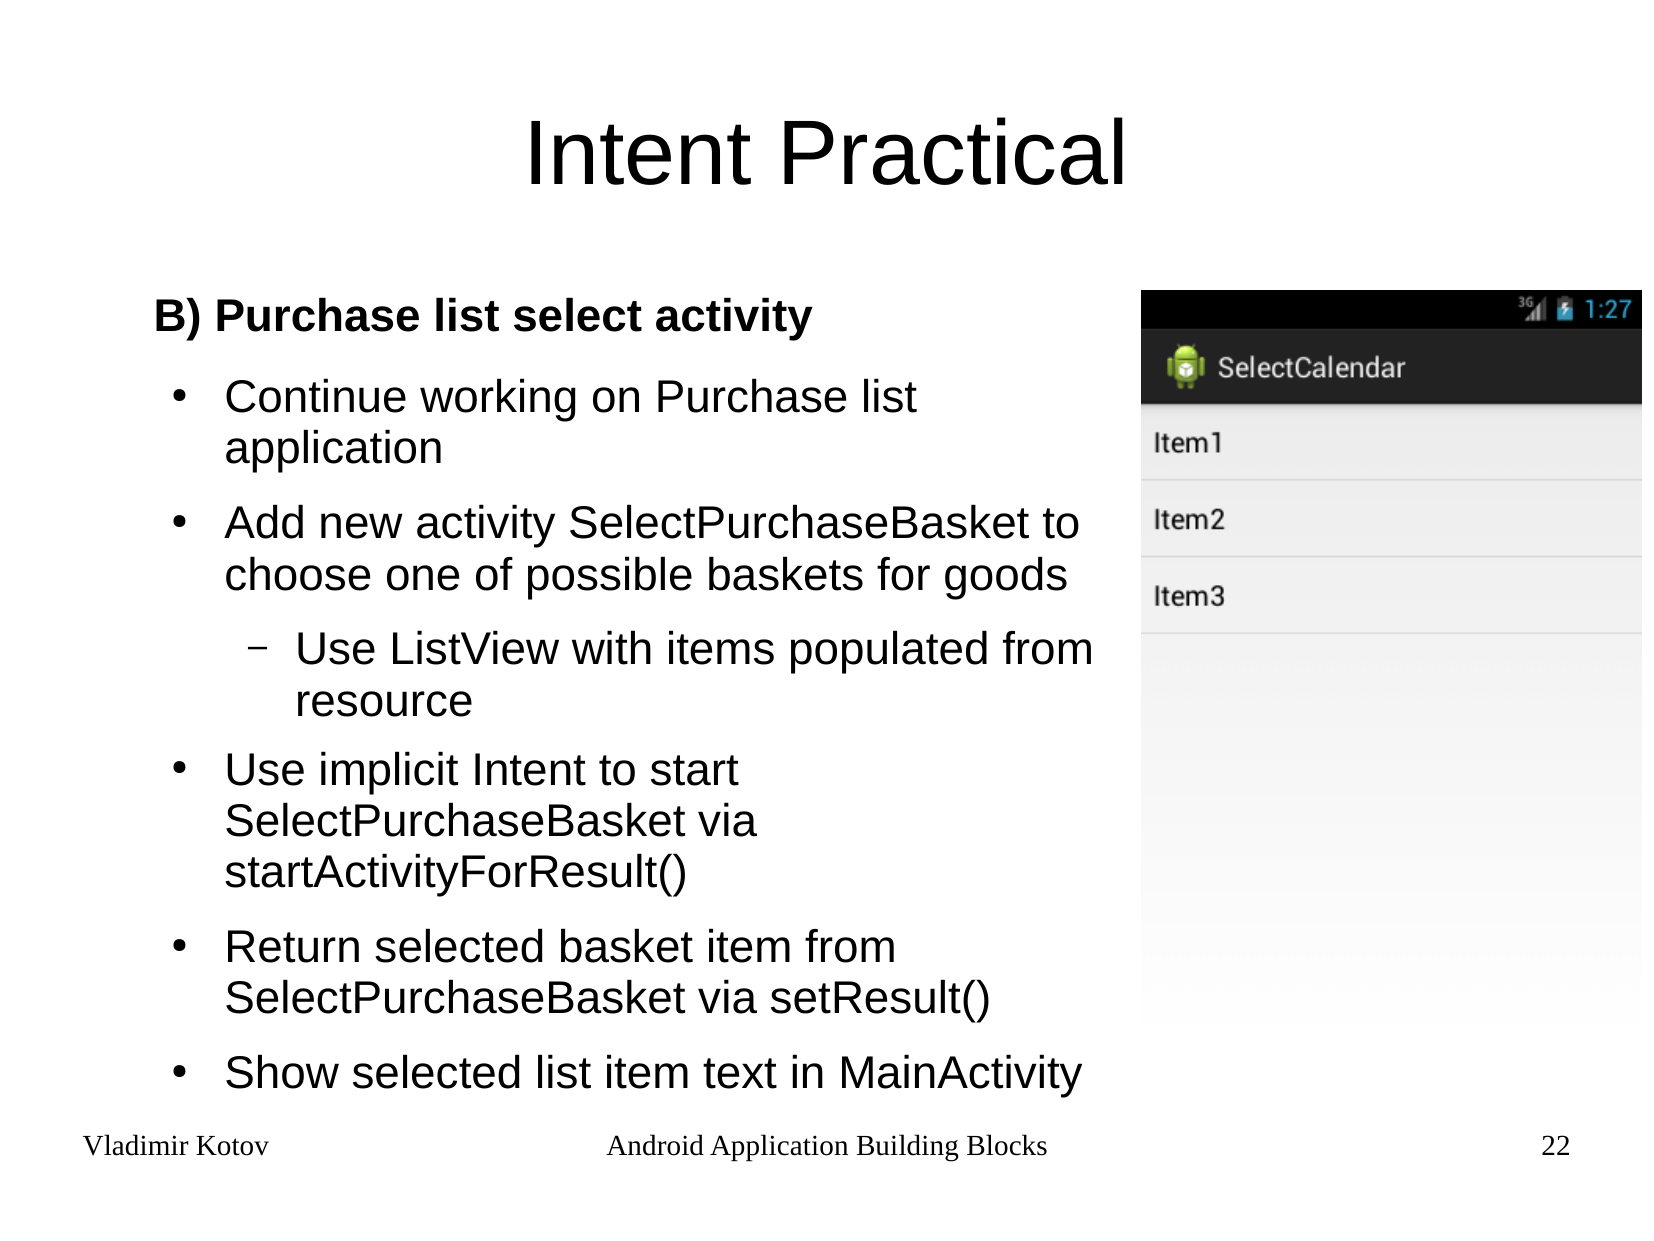

# Intent Practical
B) Purchase list select activity
Continue working on Purchase list application
Add new activity SelectPurchaseBasket to choose one of possible baskets for goods
Use ListView with items populated from resource
Use implicit Intent to start SelectPurchaseBasket via startActivityForResult()
Return selected basket item from SelectPurchaseBasket via setResult()
Show selected list item text in MainActivity
Vladimir Kotov
Android Application Building Blocks
22